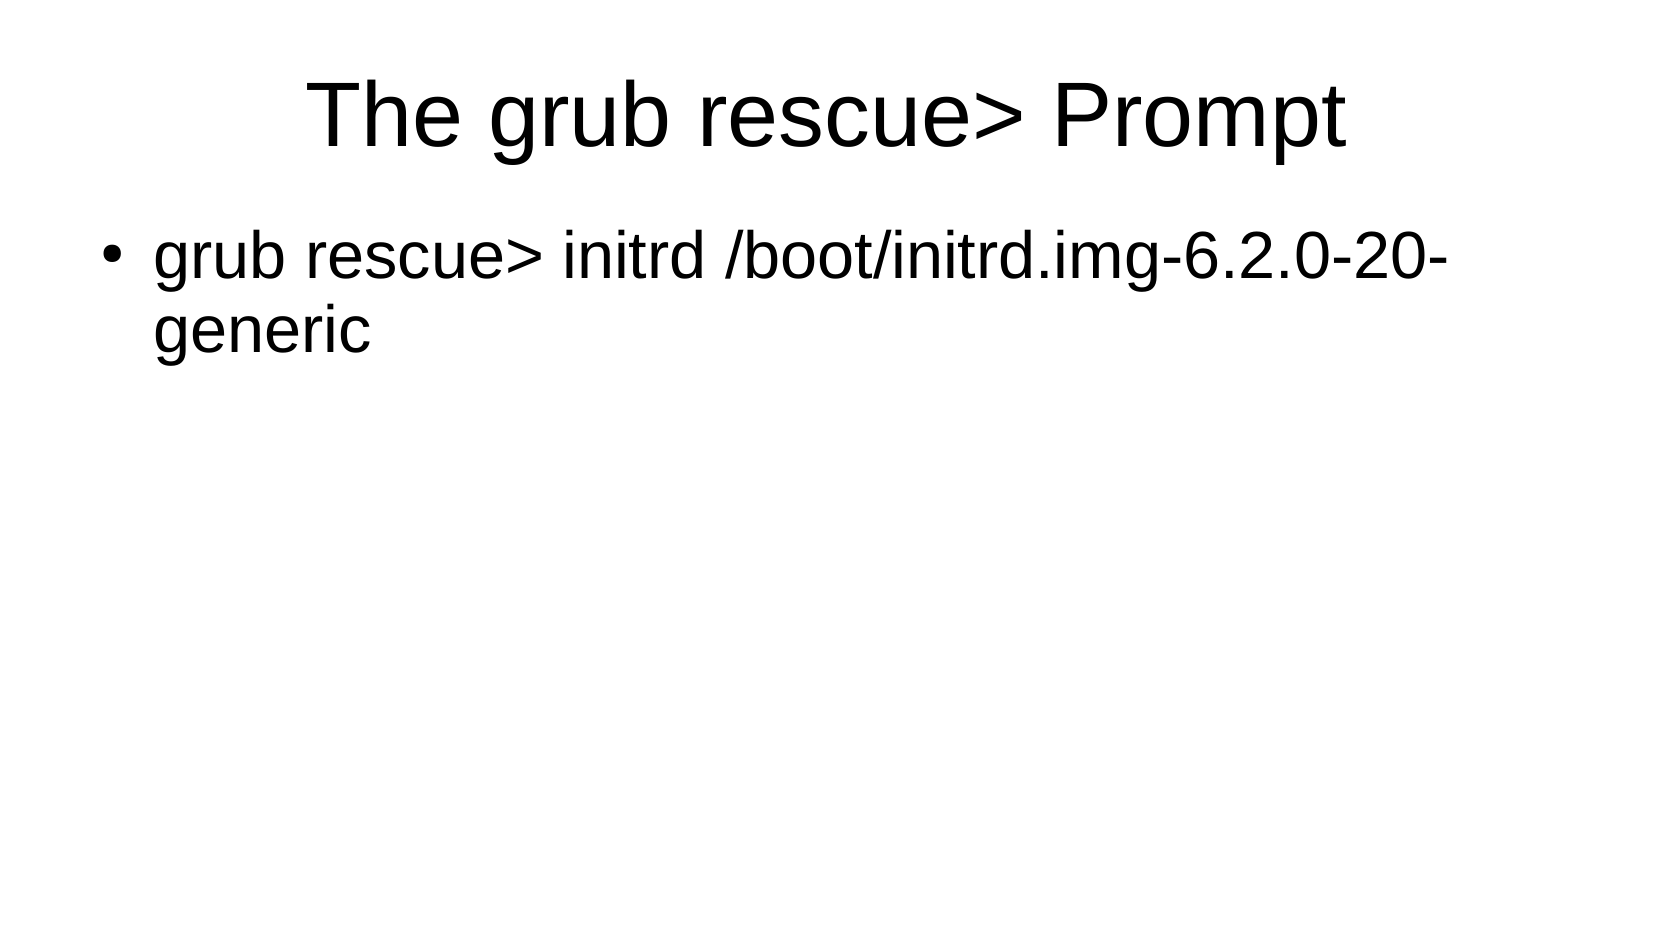

# The grub rescue> Prompt
grub rescue> initrd /boot/initrd.img-6.2.0-20-generic